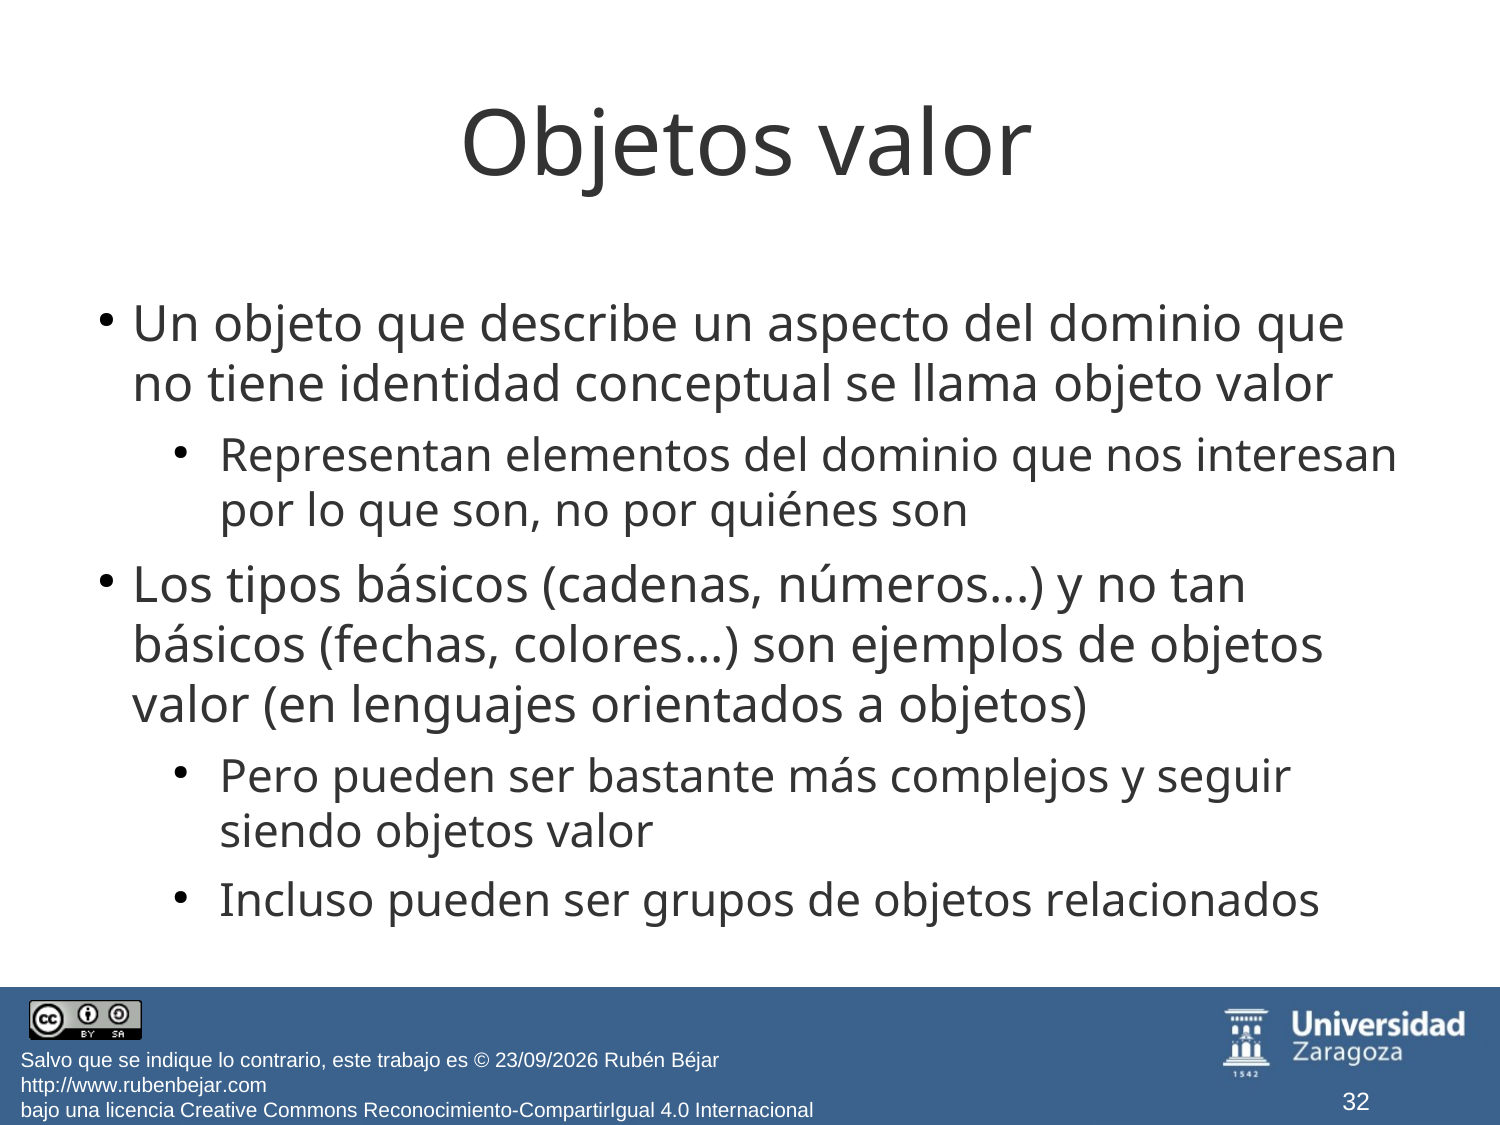

# Objetos valor
Un objeto que describe un aspecto del dominio que no tiene identidad conceptual se llama objeto valor
Representan elementos del dominio que nos interesan por lo que son, no por quiénes son
Los tipos básicos (cadenas, números...) y no tan básicos (fechas, colores...) son ejemplos de objetos valor (en lenguajes orientados a objetos)
Pero pueden ser bastante más complejos y seguir siendo objetos valor
Incluso pueden ser grupos de objetos relacionados